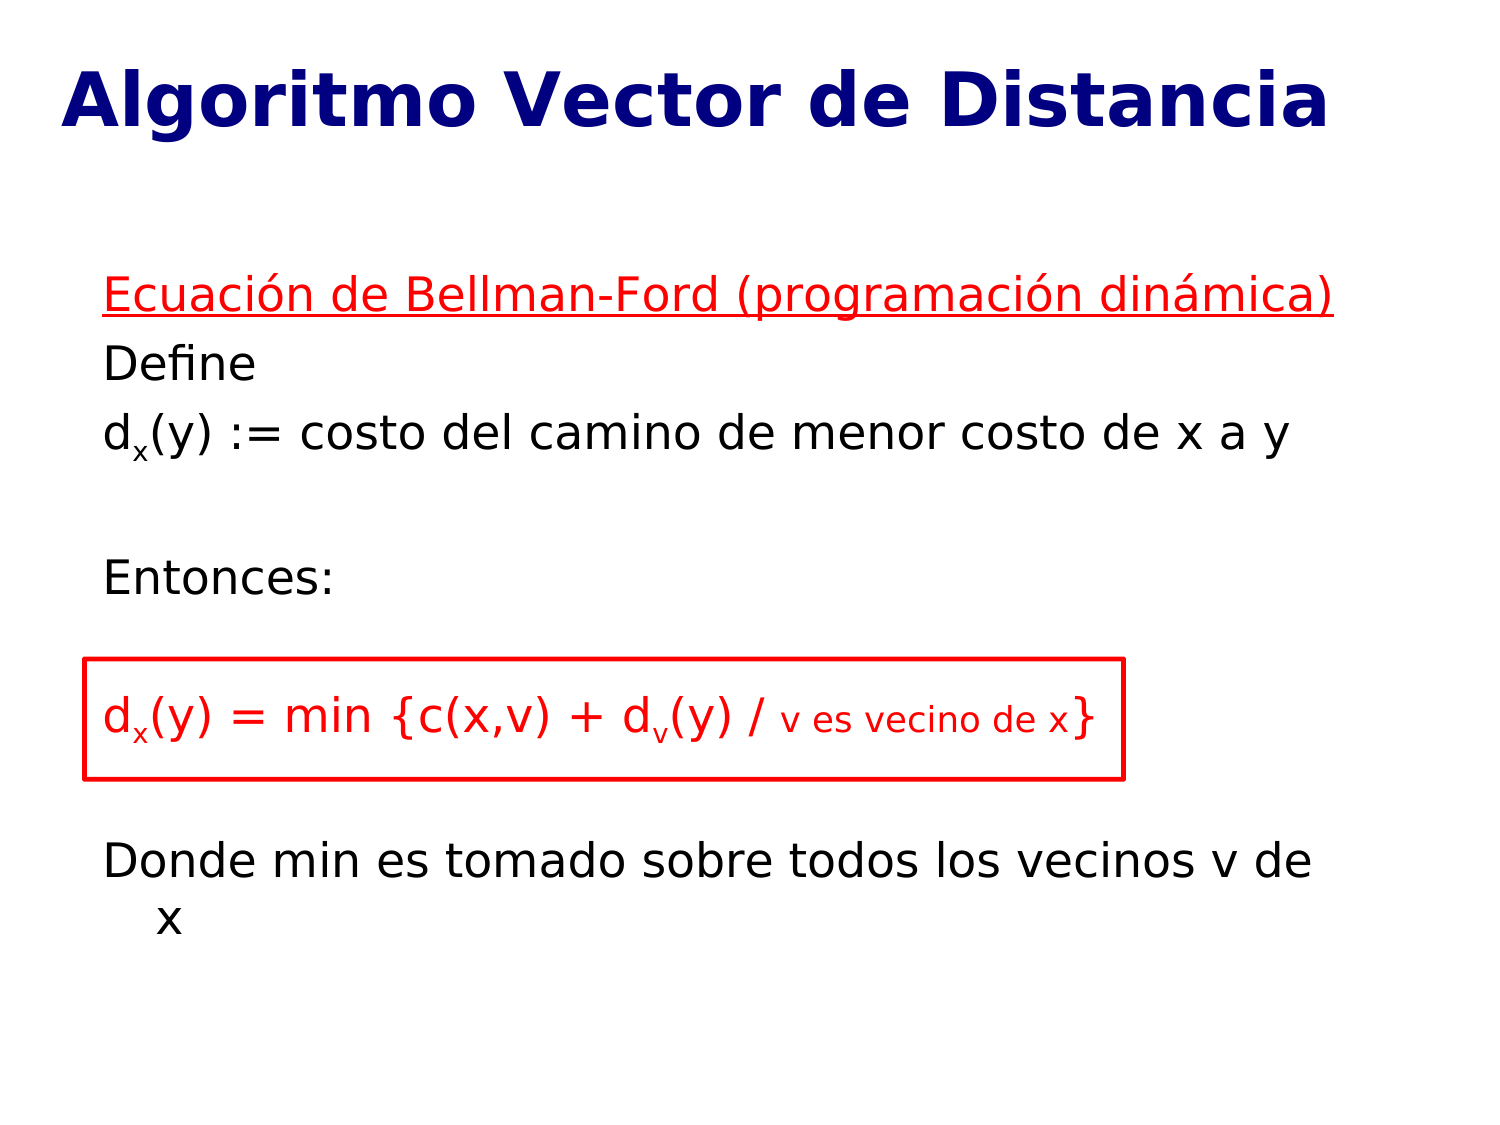

# Algoritmo Vector de Distancia
Ecuación de Bellman-Ford (programación dinámica)
Define
dx(y) := costo del camino de menor costo de x a y
Entonces:
dx(y) = min {c(x,v) + dv(y) / v es vecino de x}
Donde min es tomado sobre todos los vecinos v de x